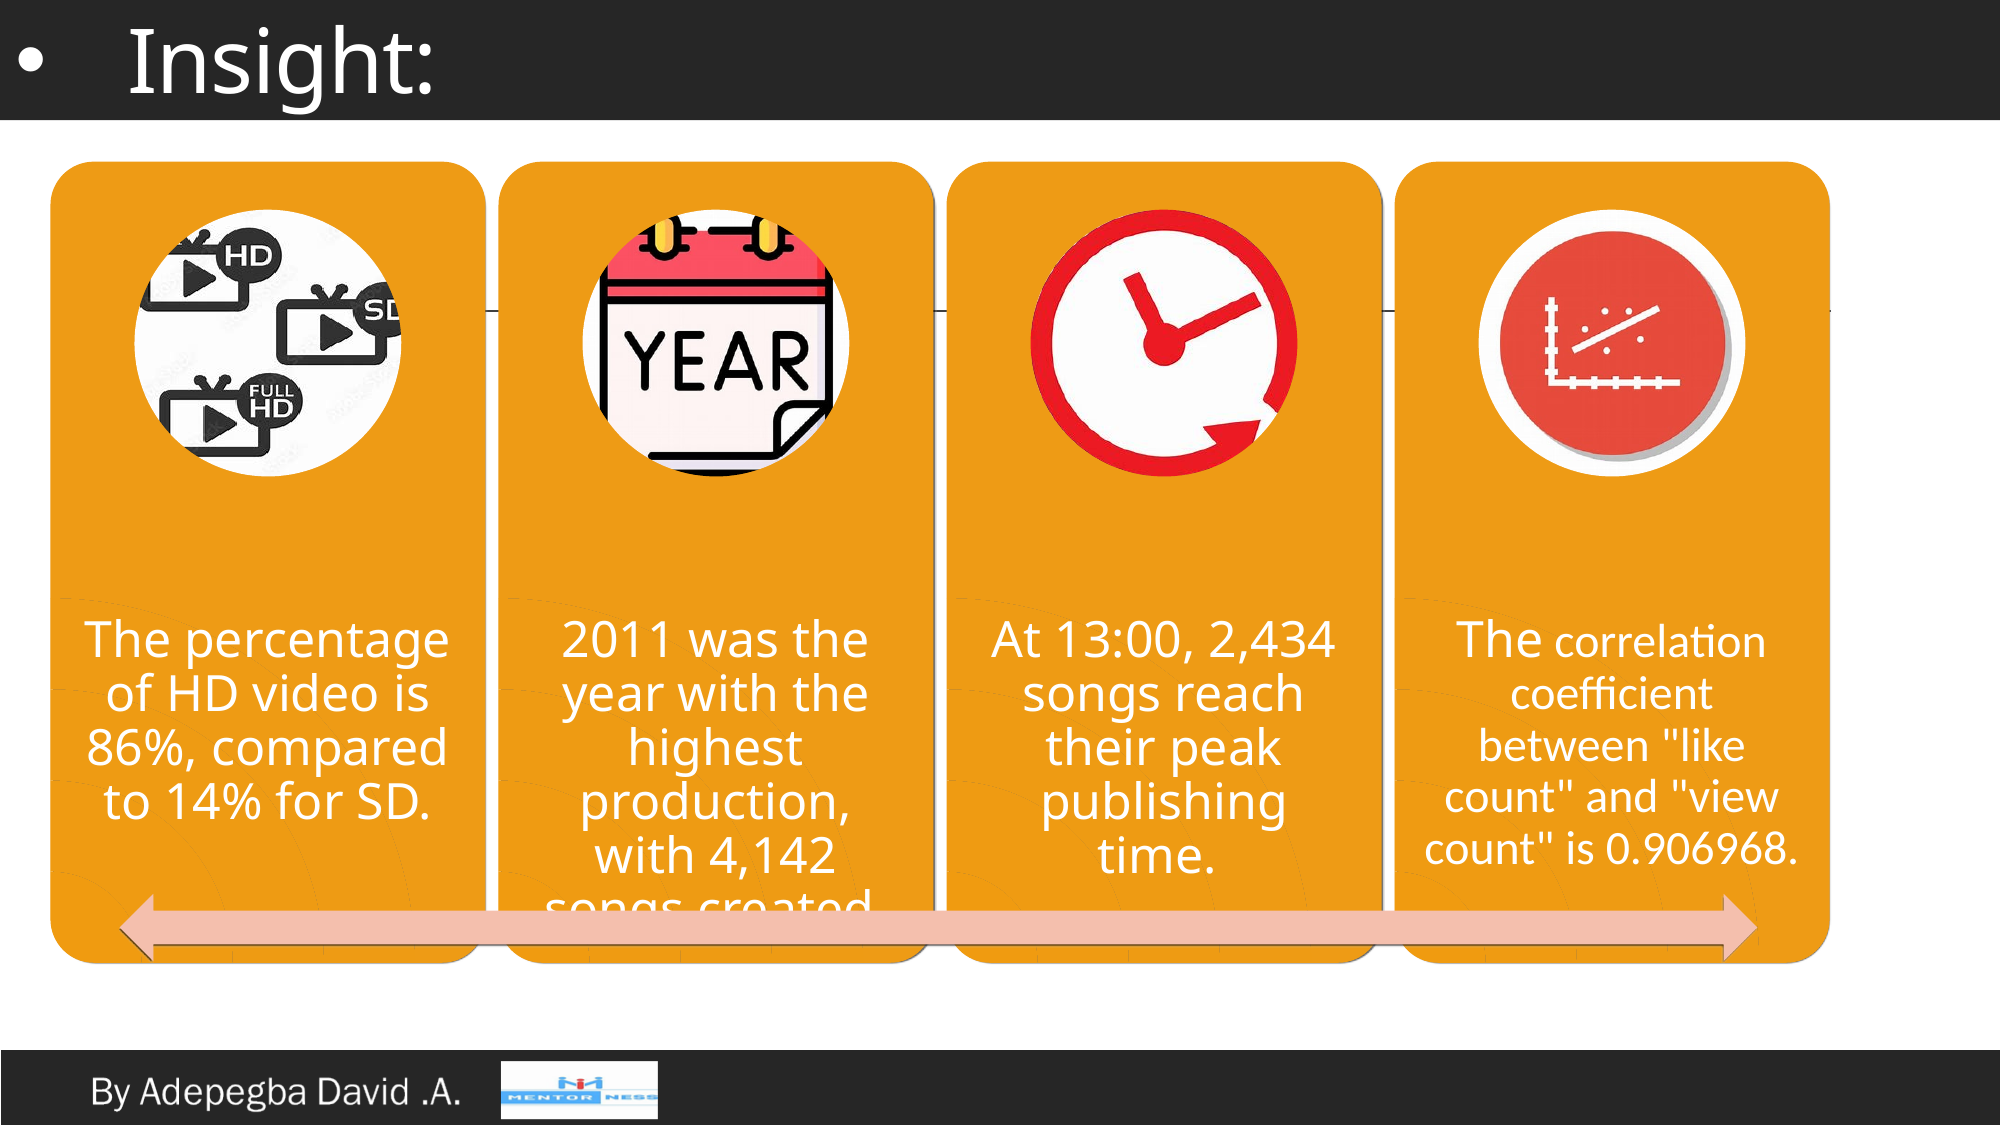

# Insight:
The percentage of HD video is 86%, compared to 14% for SD.
2011 was the year with the highest production, with 4,142 songs created.
At 13:00, 2,434 songs reach their peak publishing time.
The correlation coefficient between "like count" and "view count" is 0.906968.